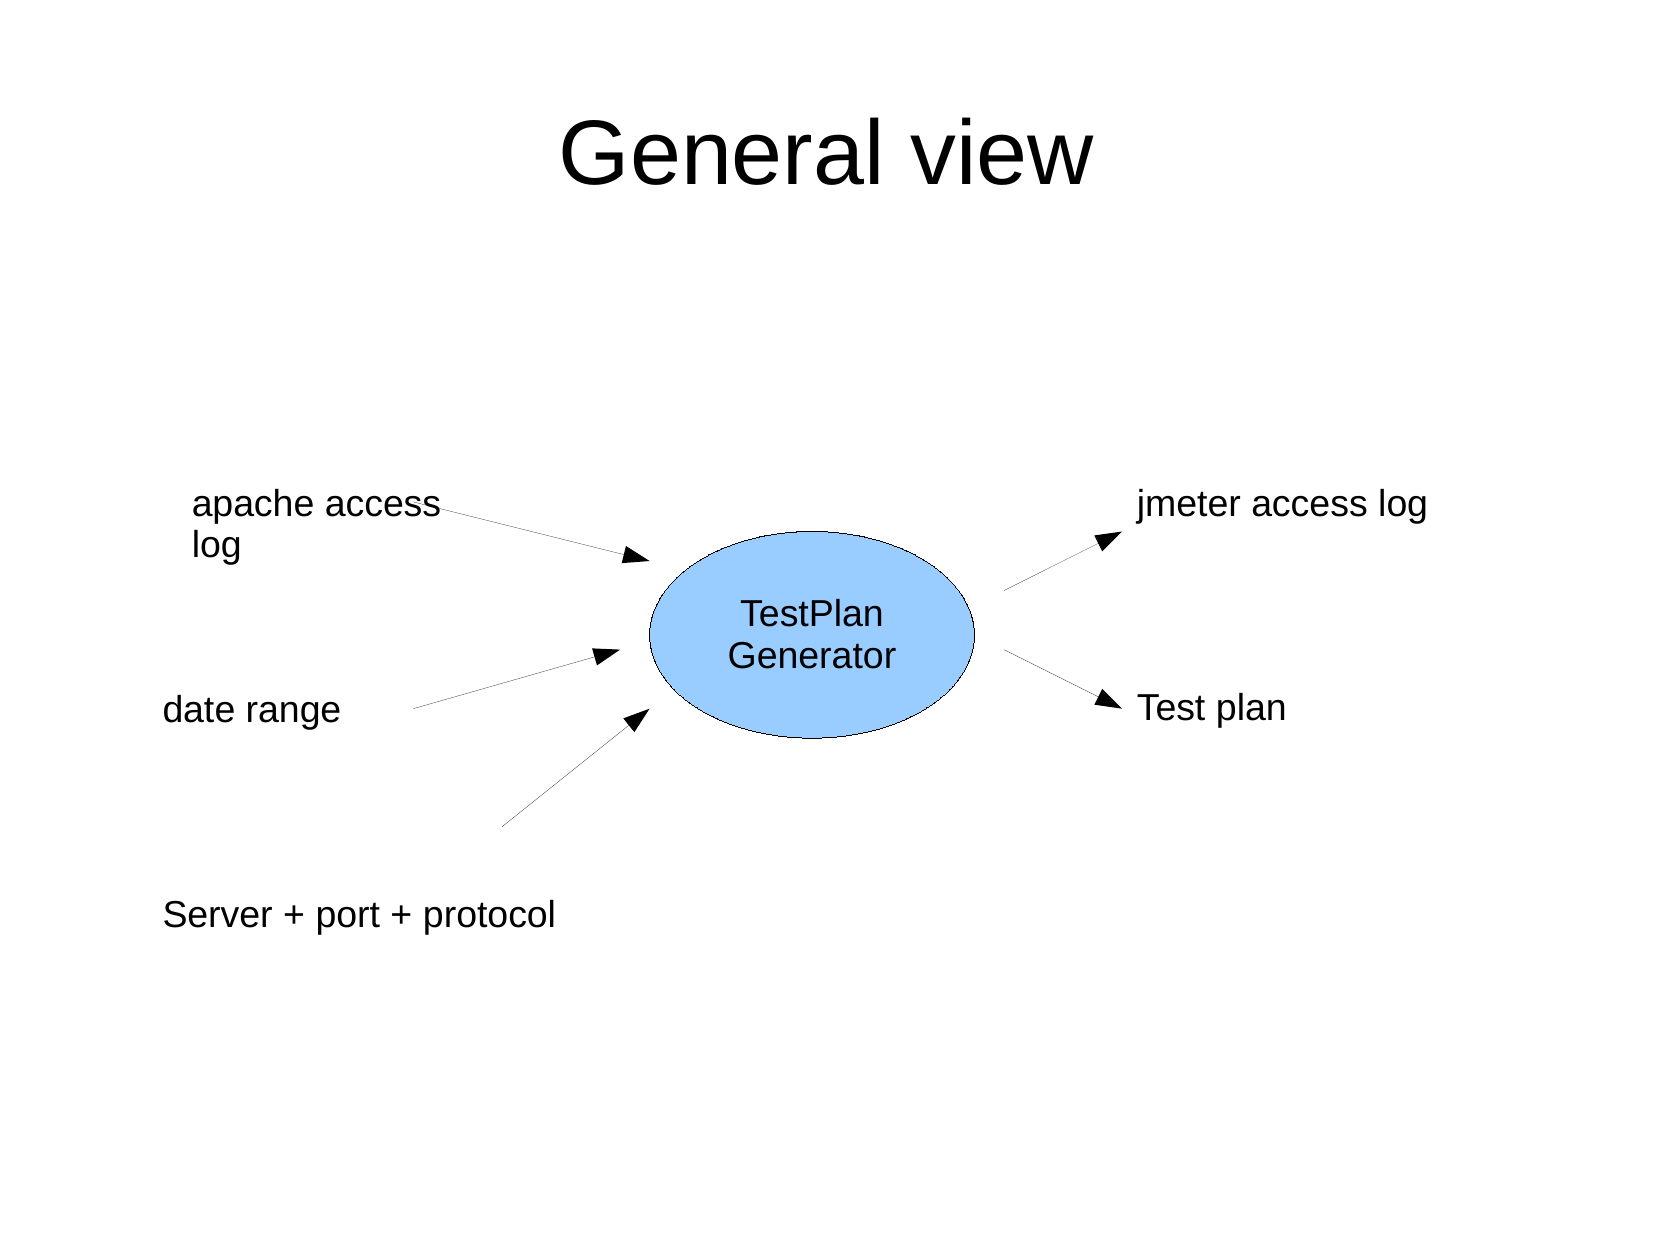

# General view
apache access log
jmeter access log
TestPlan
Generator
Test plan
date range
Server + port + protocol